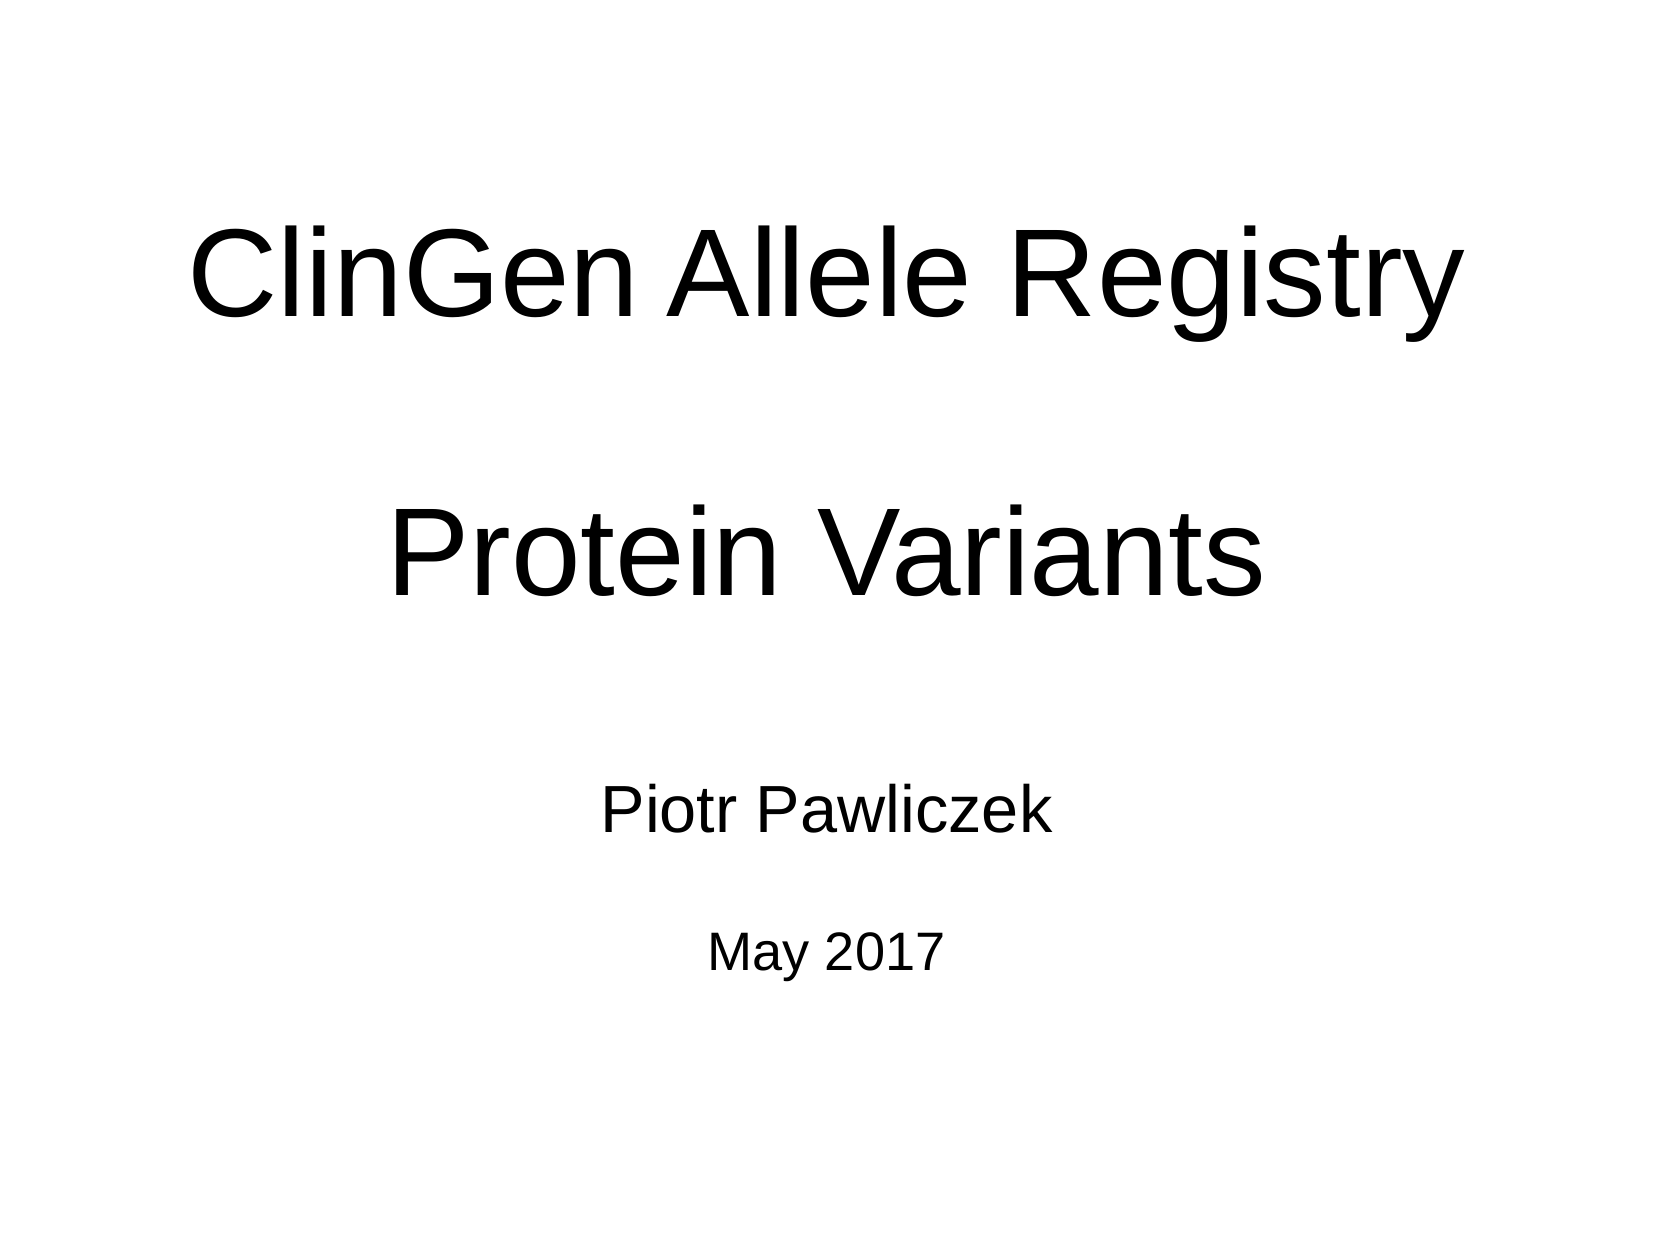

# ClinGen Allele Registry
Protein Variants
Piotr Pawliczek
May 2017